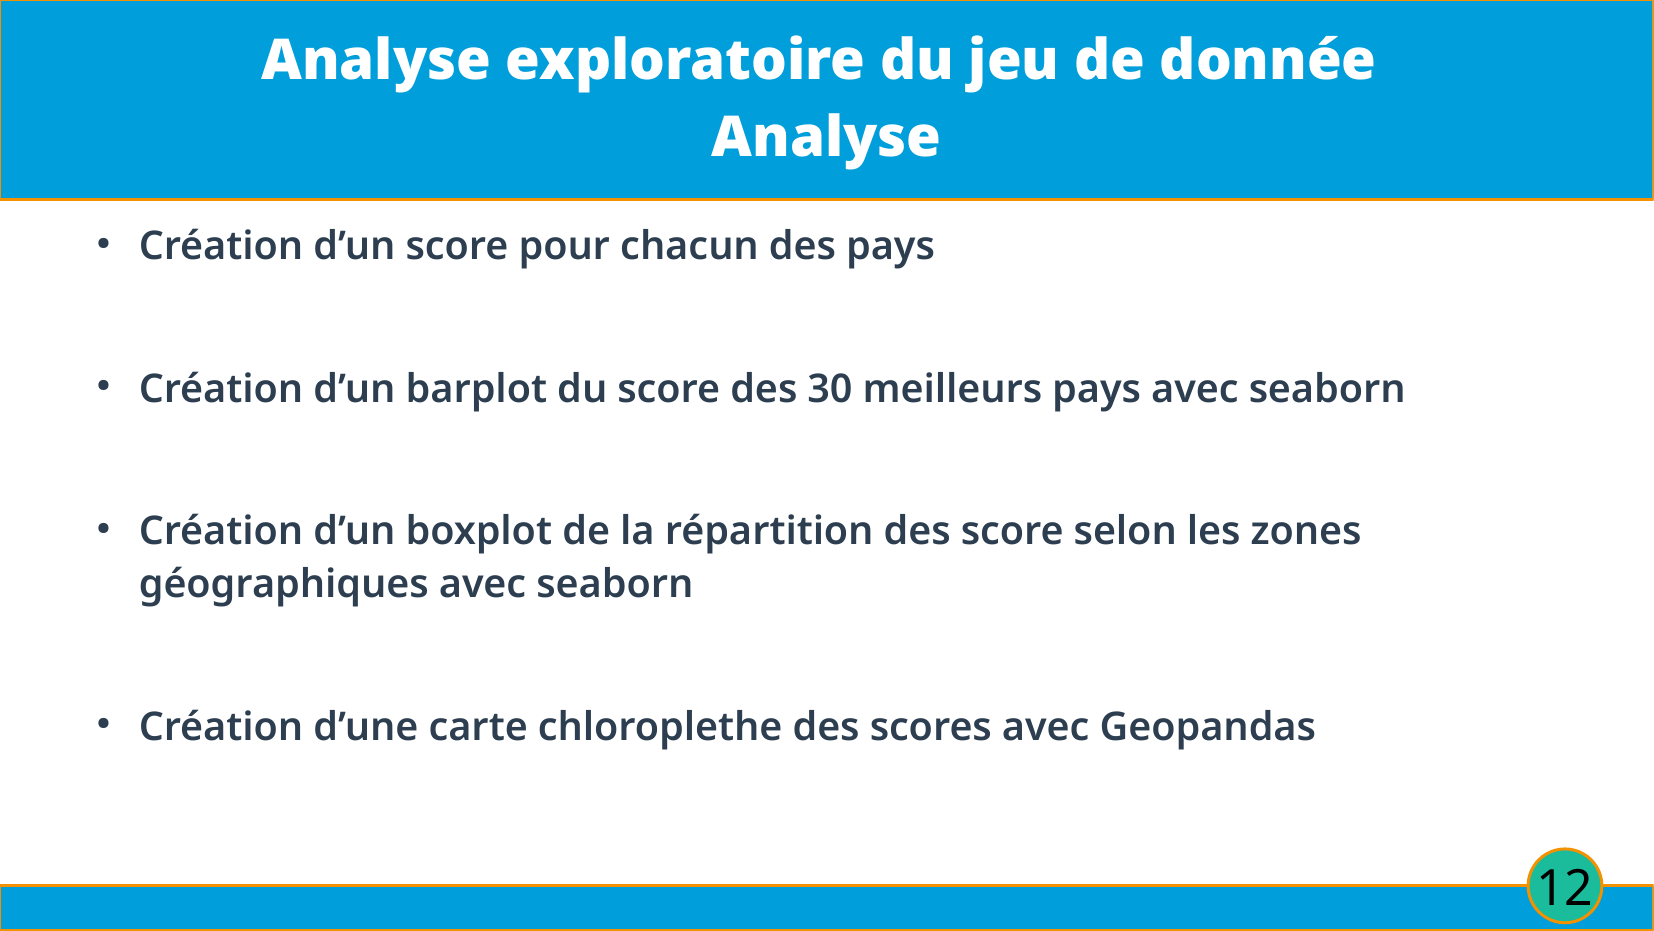

# Analyse exploratoire du jeu de donnée Analyse
Création d’un score pour chacun des pays
Création d’un barplot du score des 30 meilleurs pays avec seaborn
Création d’un boxplot de la répartition des score selon les zones géographiques avec seaborn
Création d’une carte chloroplethe des scores avec Geopandas